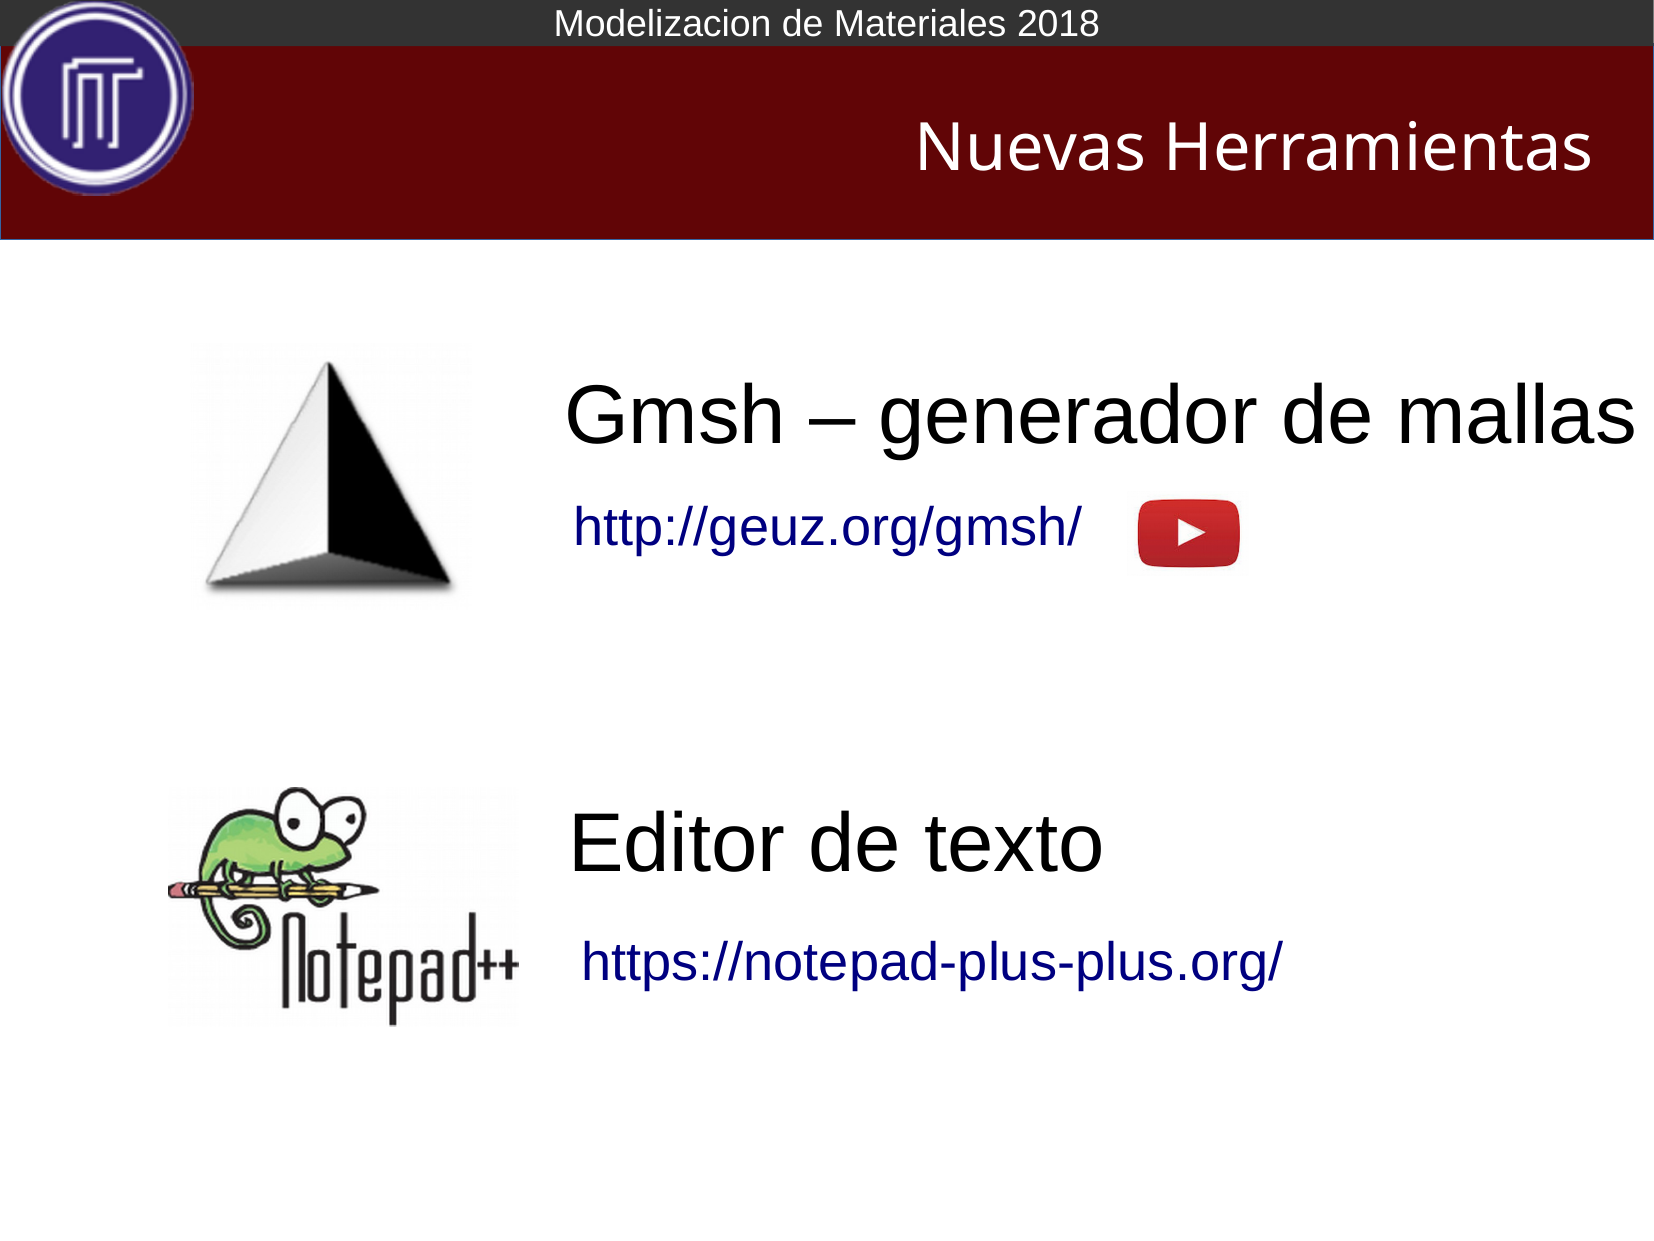

# Nuevas Herramientas
Gmsh – generador de mallas
http://geuz.org/gmsh/
Editor de texto
https://notepad-plus-plus.org/